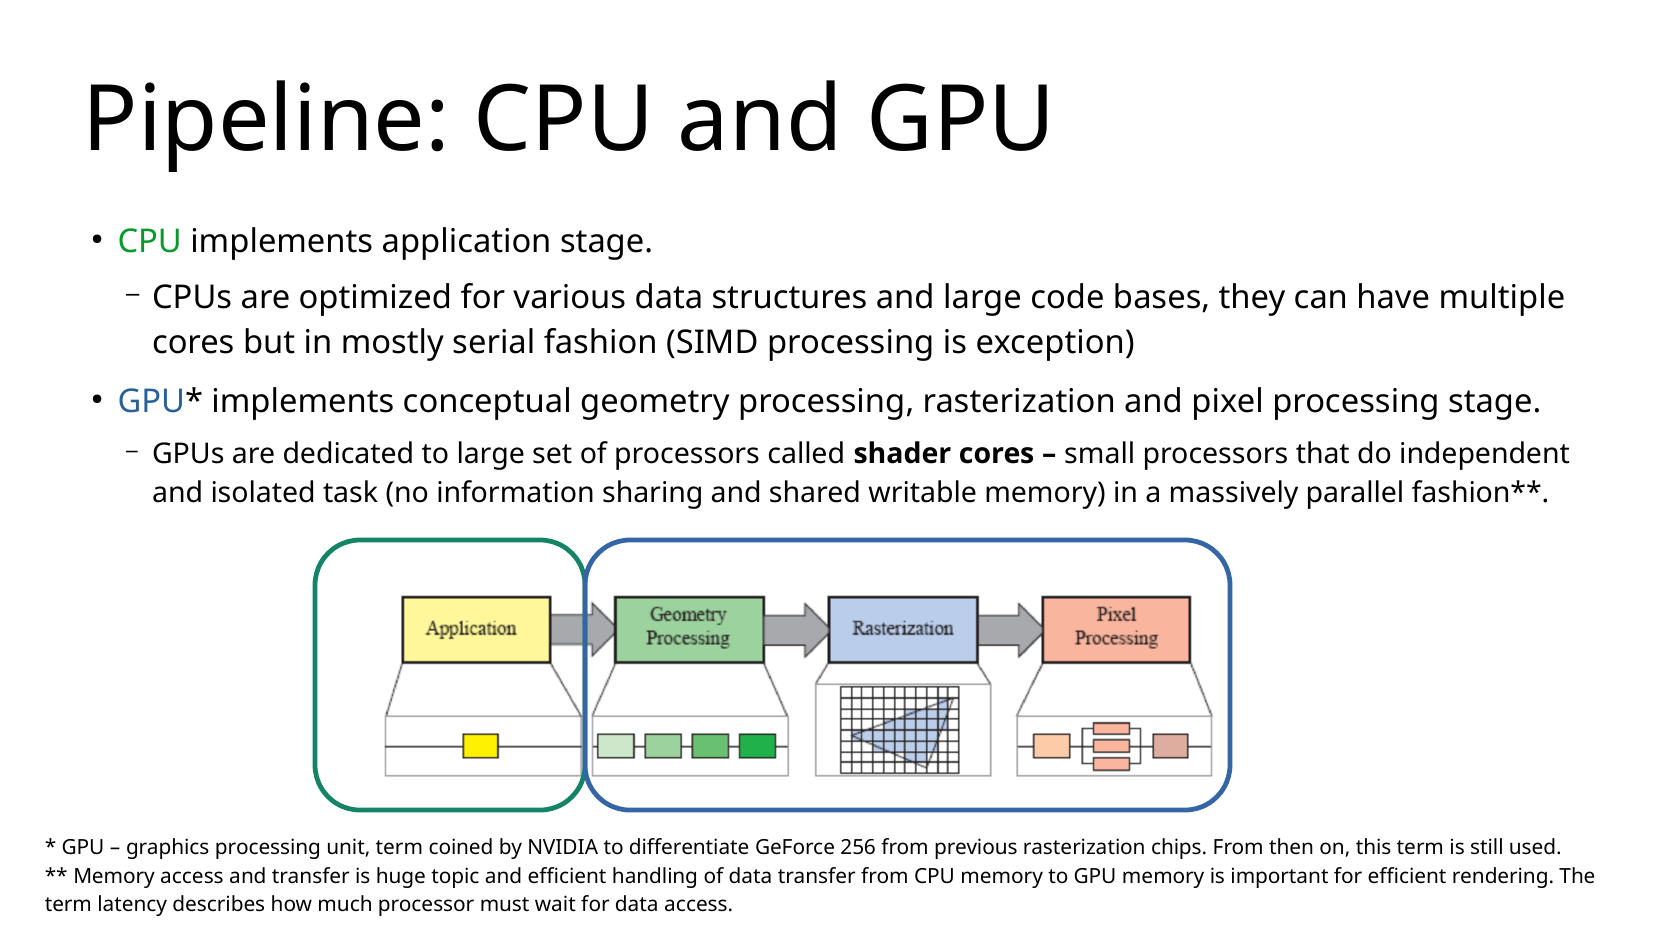

# Pipeline: CPU and GPU
CPU implements application stage.
CPUs are optimized for various data structures and large code bases, they can have multiple cores but in mostly serial fashion (SIMD processing is exception)
GPU* implements conceptual geometry processing, rasterization and pixel processing stage.
GPUs are dedicated to large set of processors called shader cores – small processors that do independent and isolated task (no information sharing and shared writable memory) in a massively parallel fashion**.
* GPU – graphics processing unit, term coined by NVIDIA to differentiate GeForce 256 from previous rasterization chips. From then on, this term is still used.
** Memory access and transfer is huge topic and efficient handling of data transfer from CPU memory to GPU memory is important for efficient rendering. The term latency describes how much processor must wait for data access.